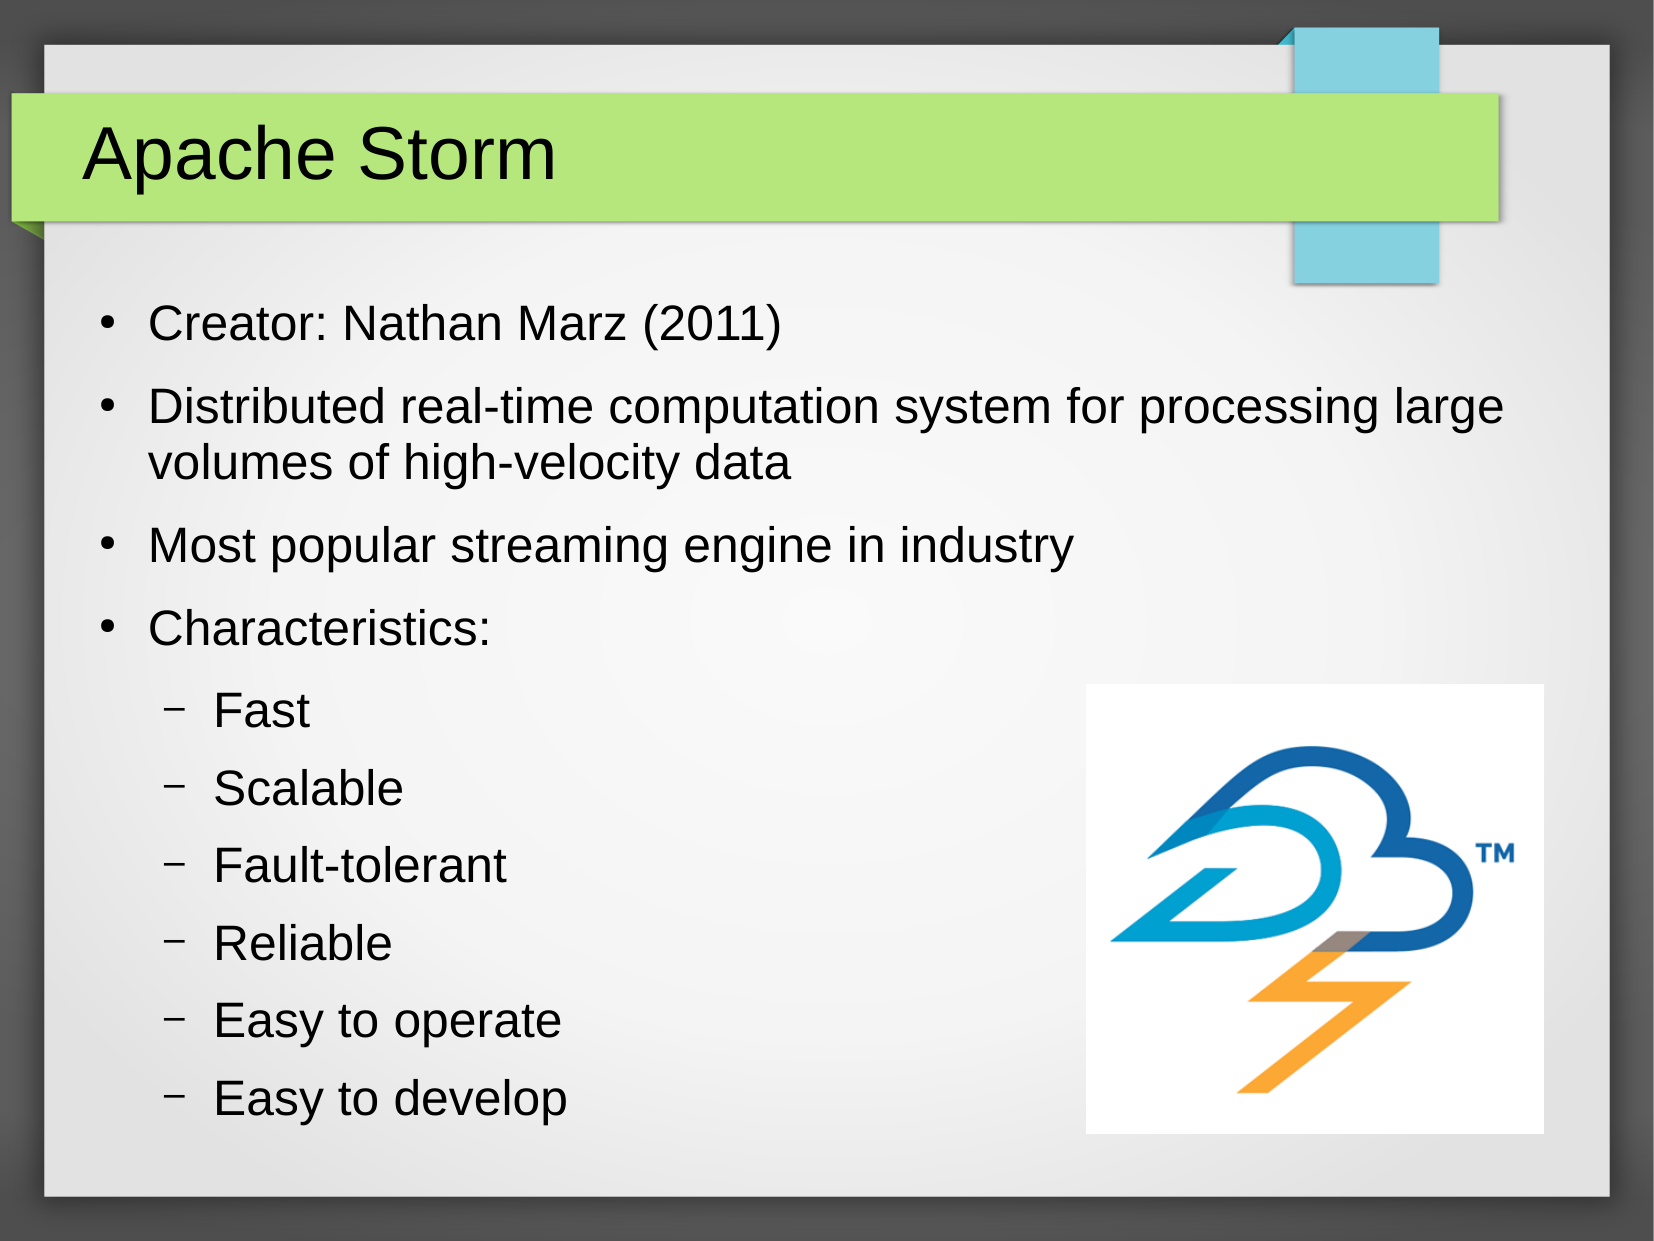

# Apache Storm
Creator: Nathan Marz (2011)
Distributed real-time computation system for processing large volumes of high-velocity data
Most popular streaming engine in industry
Characteristics:
Fast
Scalable
Fault-tolerant
Reliable
Easy to operate
Easy to develop